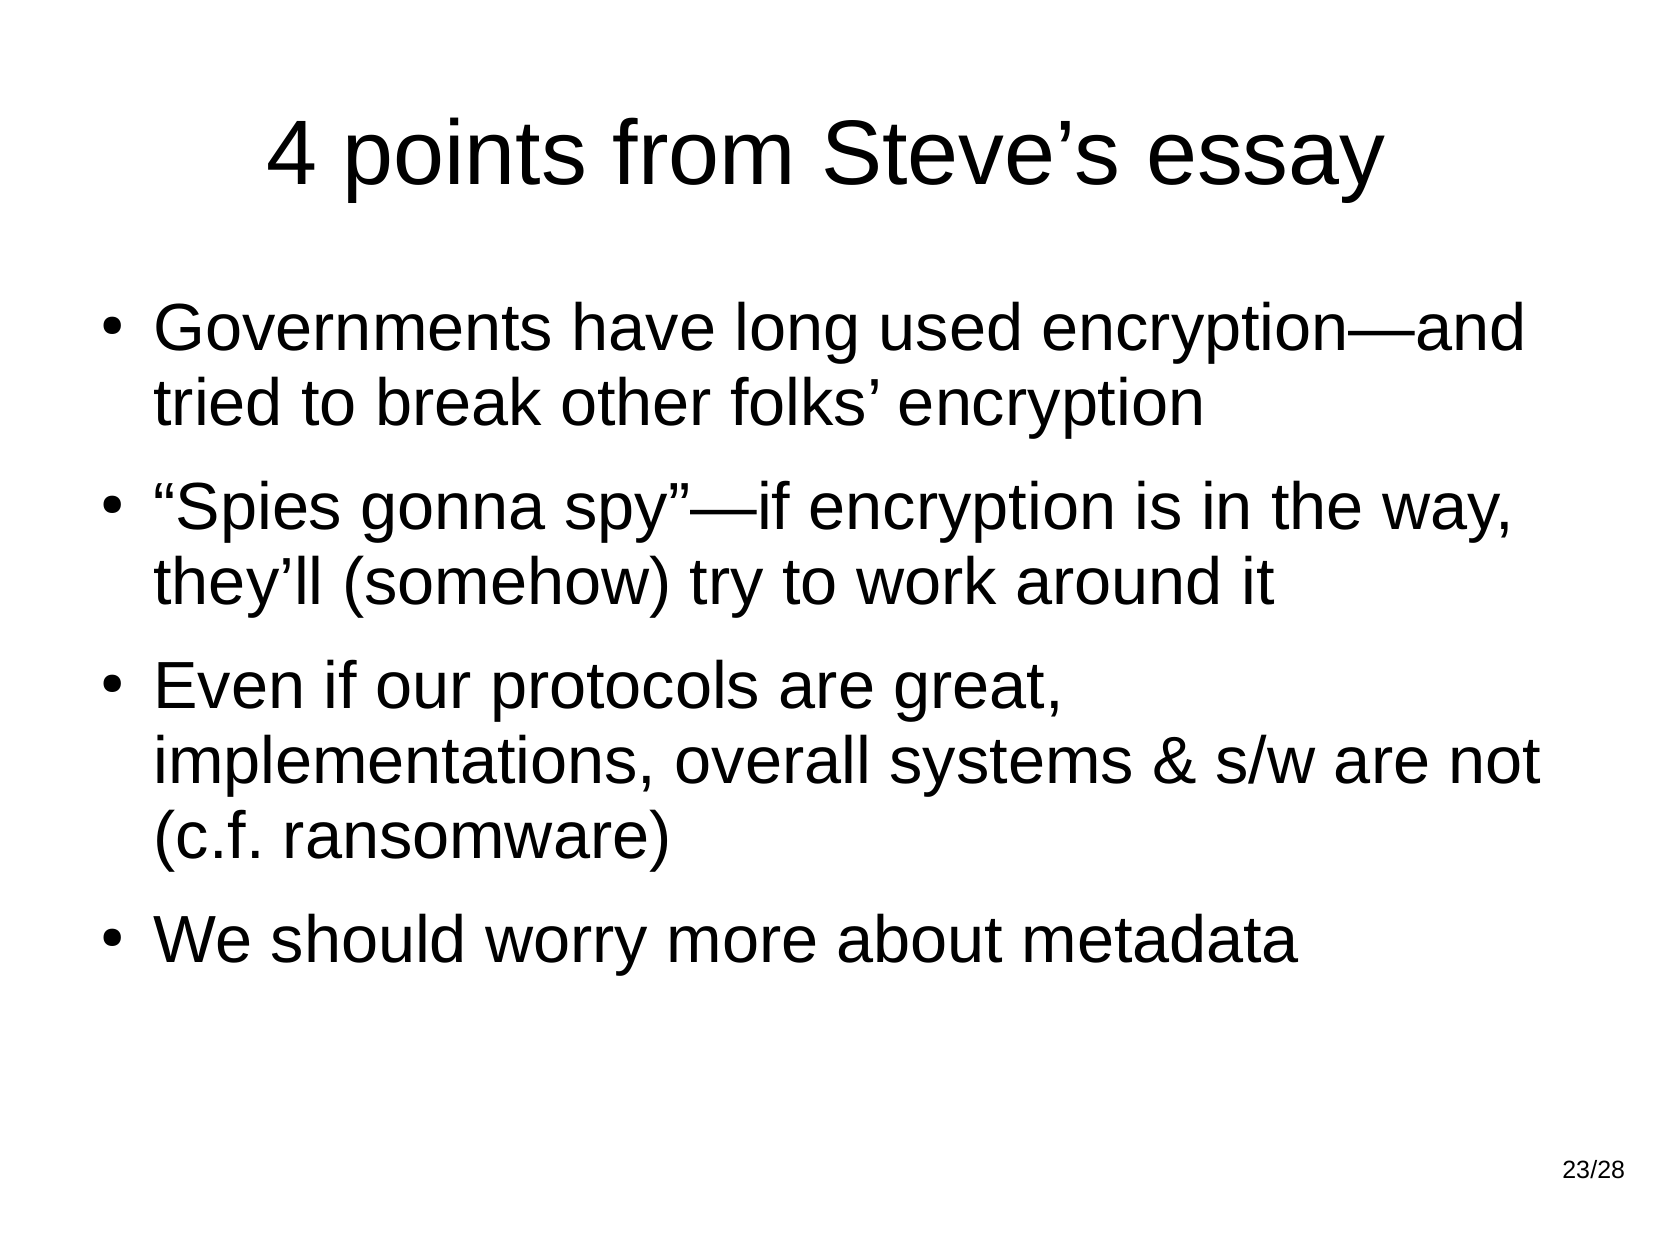

# 4 points from Steve’s essay
Governments have long used encryption—and tried to break other folks’ encryption
“Spies gonna spy”—if encryption is in the way, they’ll (somehow) try to work around it
Even if our protocols are great, implementations, overall systems & s/w are not (c.f. ransomware)
We should worry more about metadata